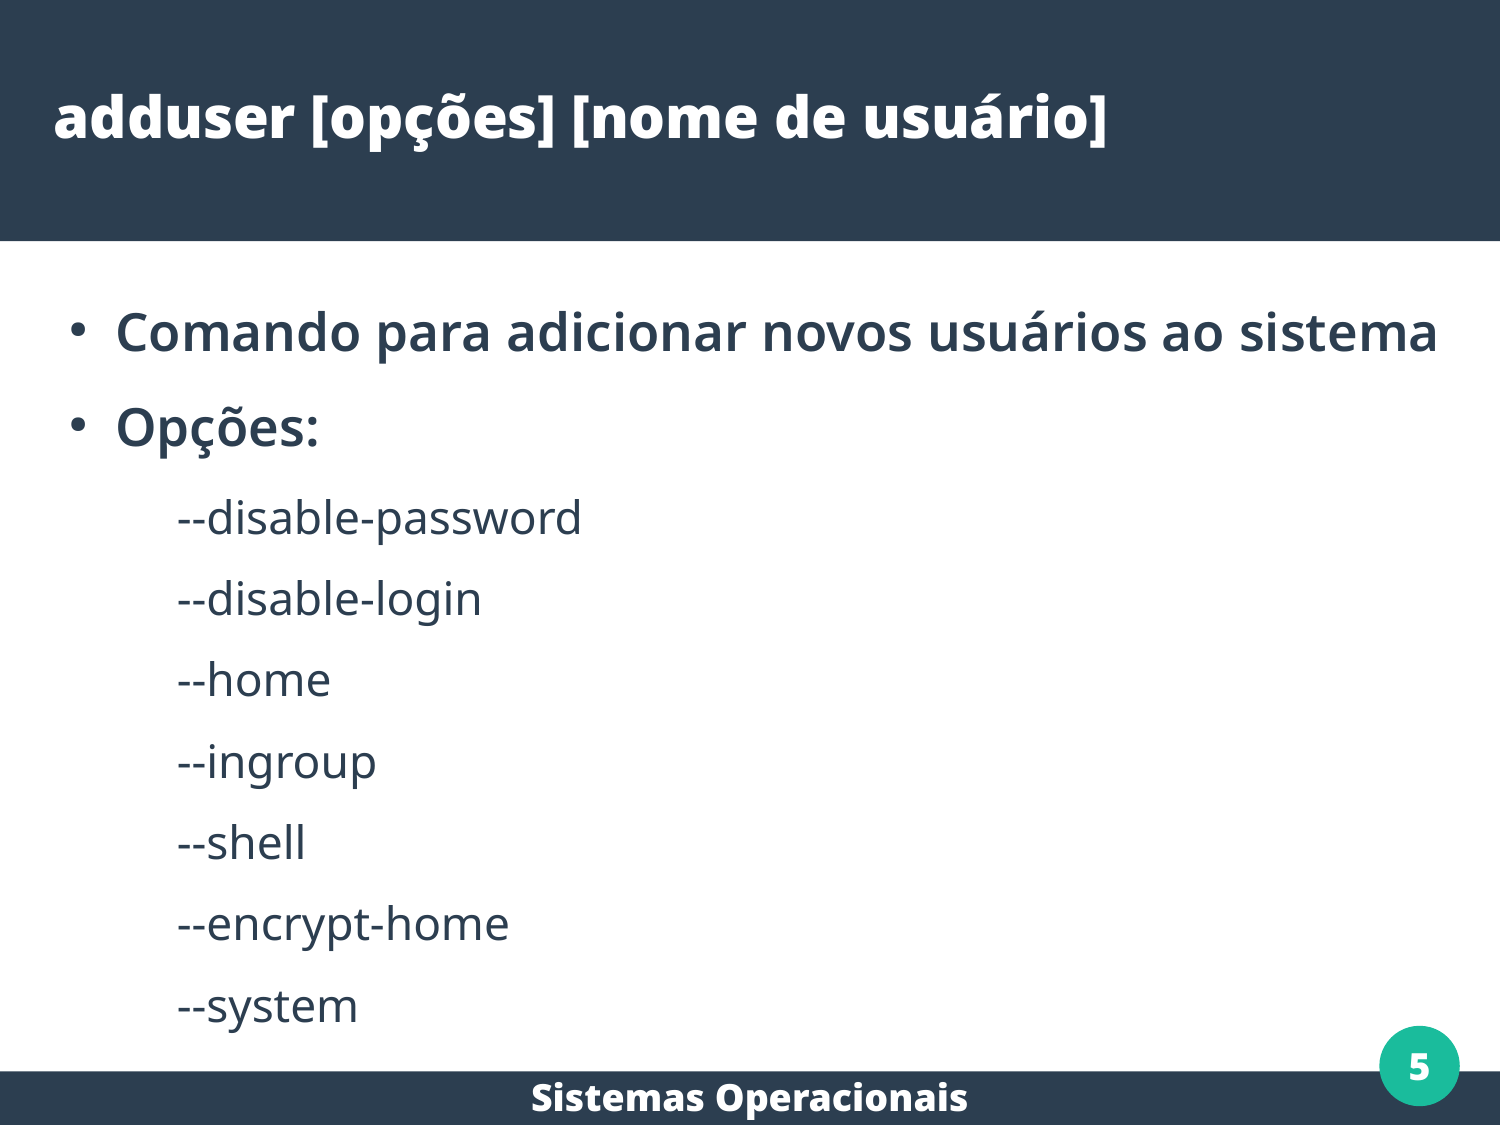

# adduser [opções] [nome de usuário]
Comando para adicionar novos usuários ao sistema
Opções:
--disable-password
--disable-login
--home
--ingroup
--shell
--encrypt-home
--system
5
Sistemas Operacionais